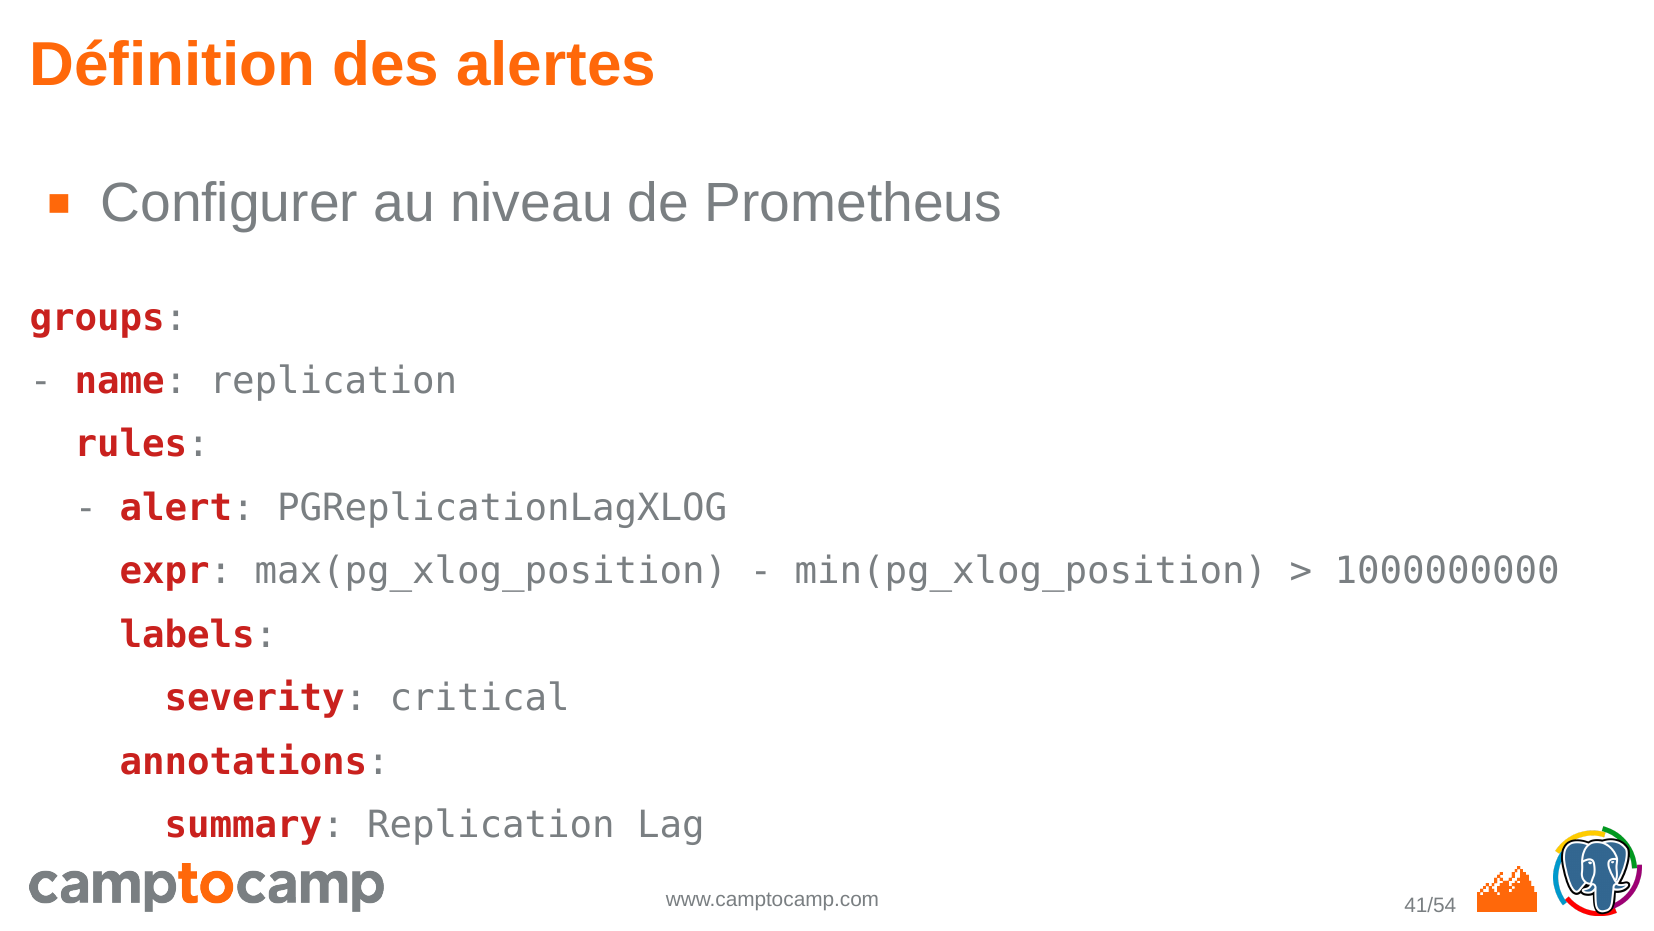

# Définition des alertes
Configurer au niveau de Prometheus
groups:
- name: replication
 rules:
 - alert: PGReplicationLagXLOG
 expr: max(pg_xlog_position) - min(pg_xlog_position) > 1000000000
 labels:
 severity: critical
 annotations:
 summary: Replication Lag